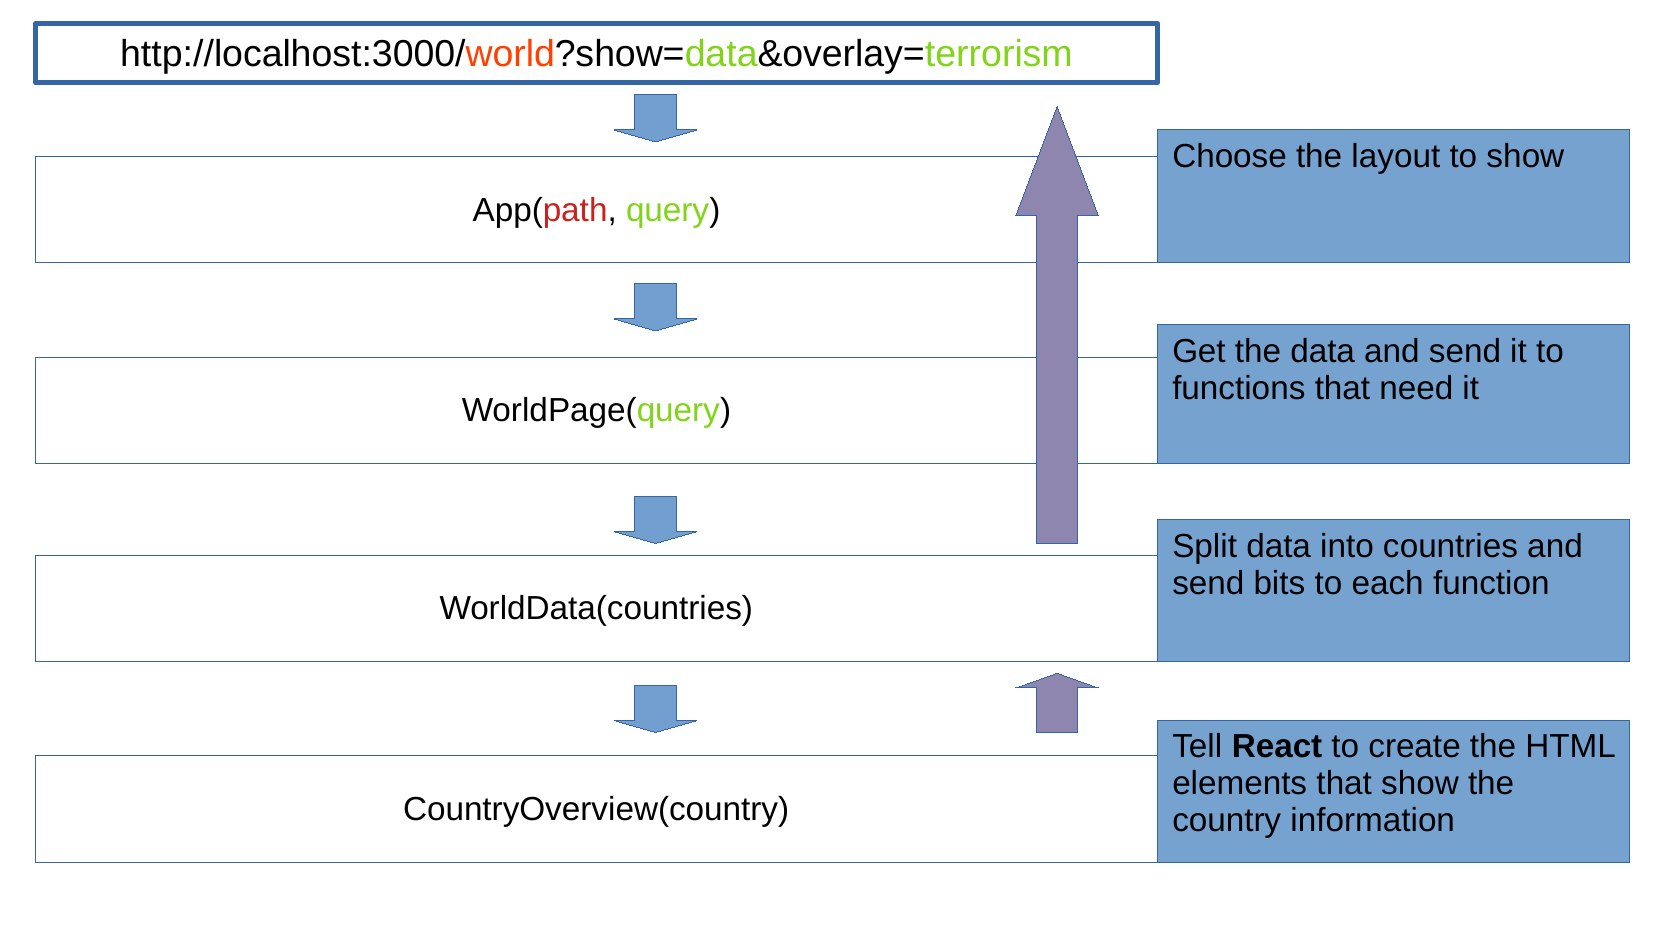

http://localhost:3000/world?show=data&overlay=terrorism
Choose the layout to show
App(path, query)
Get the data and send it to functions that need it
WorldPage(query)
Split data into countries and send bits to each function
WorldData(countries)
Tell React to create the HTML elements that show the country information
CountryOverview(country)